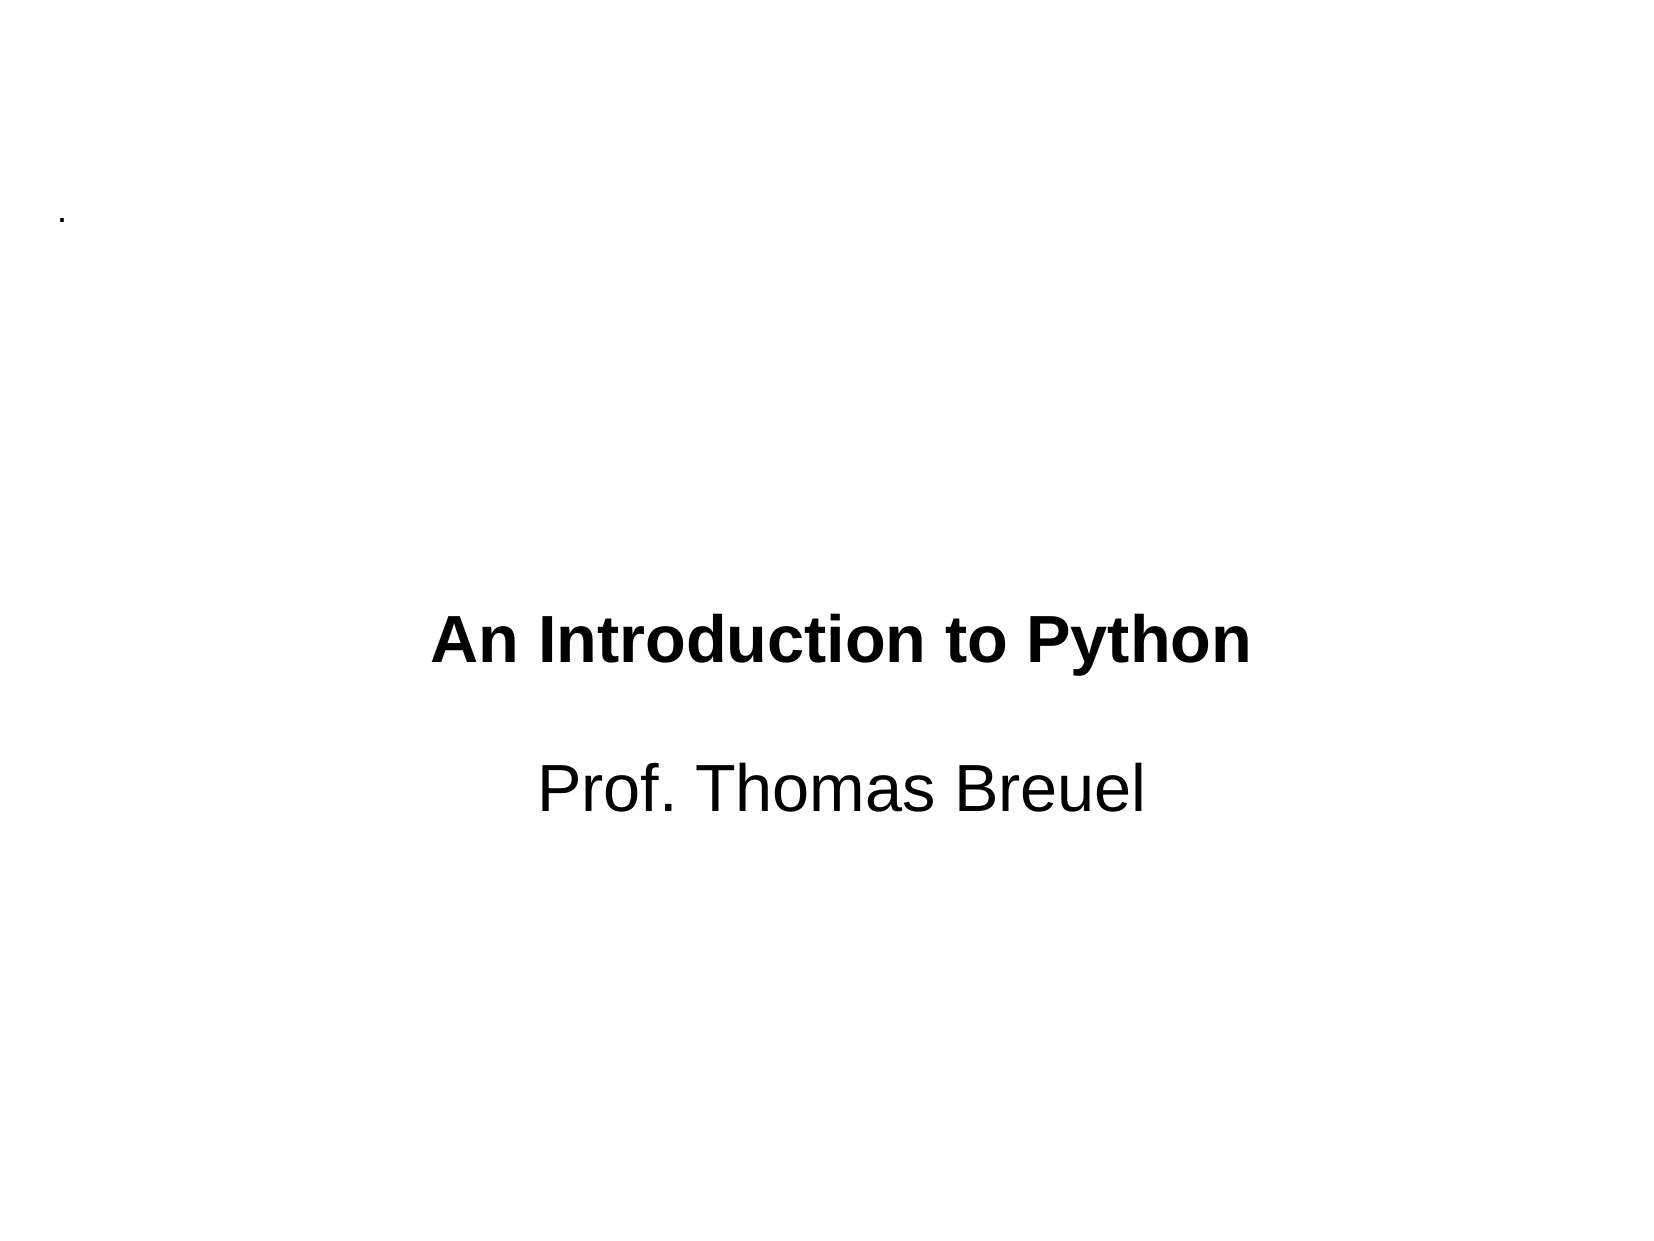

#
.
An Introduction to Python
Prof. Thomas Breuel